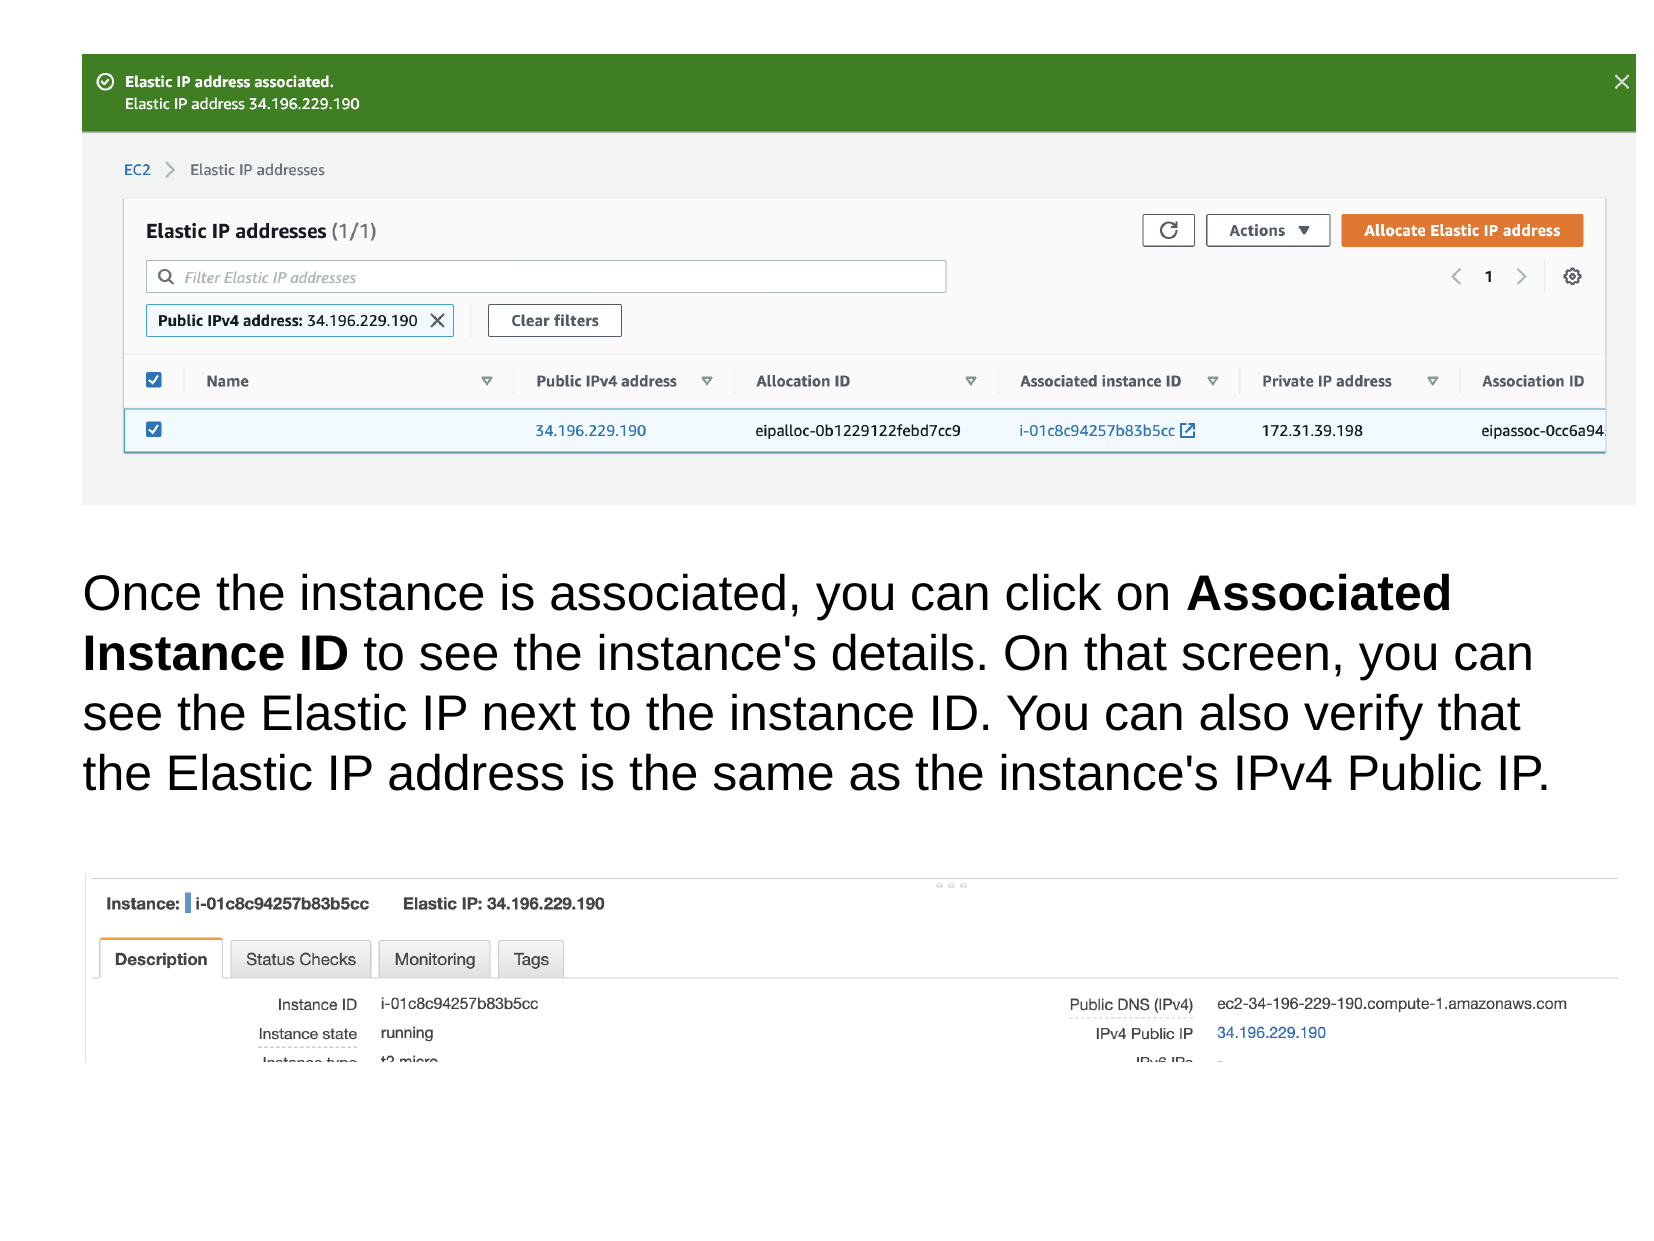

# Once the instance is associated, you can click on Associated Instance ID to see the instance's details. On that screen, you can see the Elastic IP next to the instance ID. You can also verify that the Elastic IP address is the same as the instance's IPv4 Public IP.